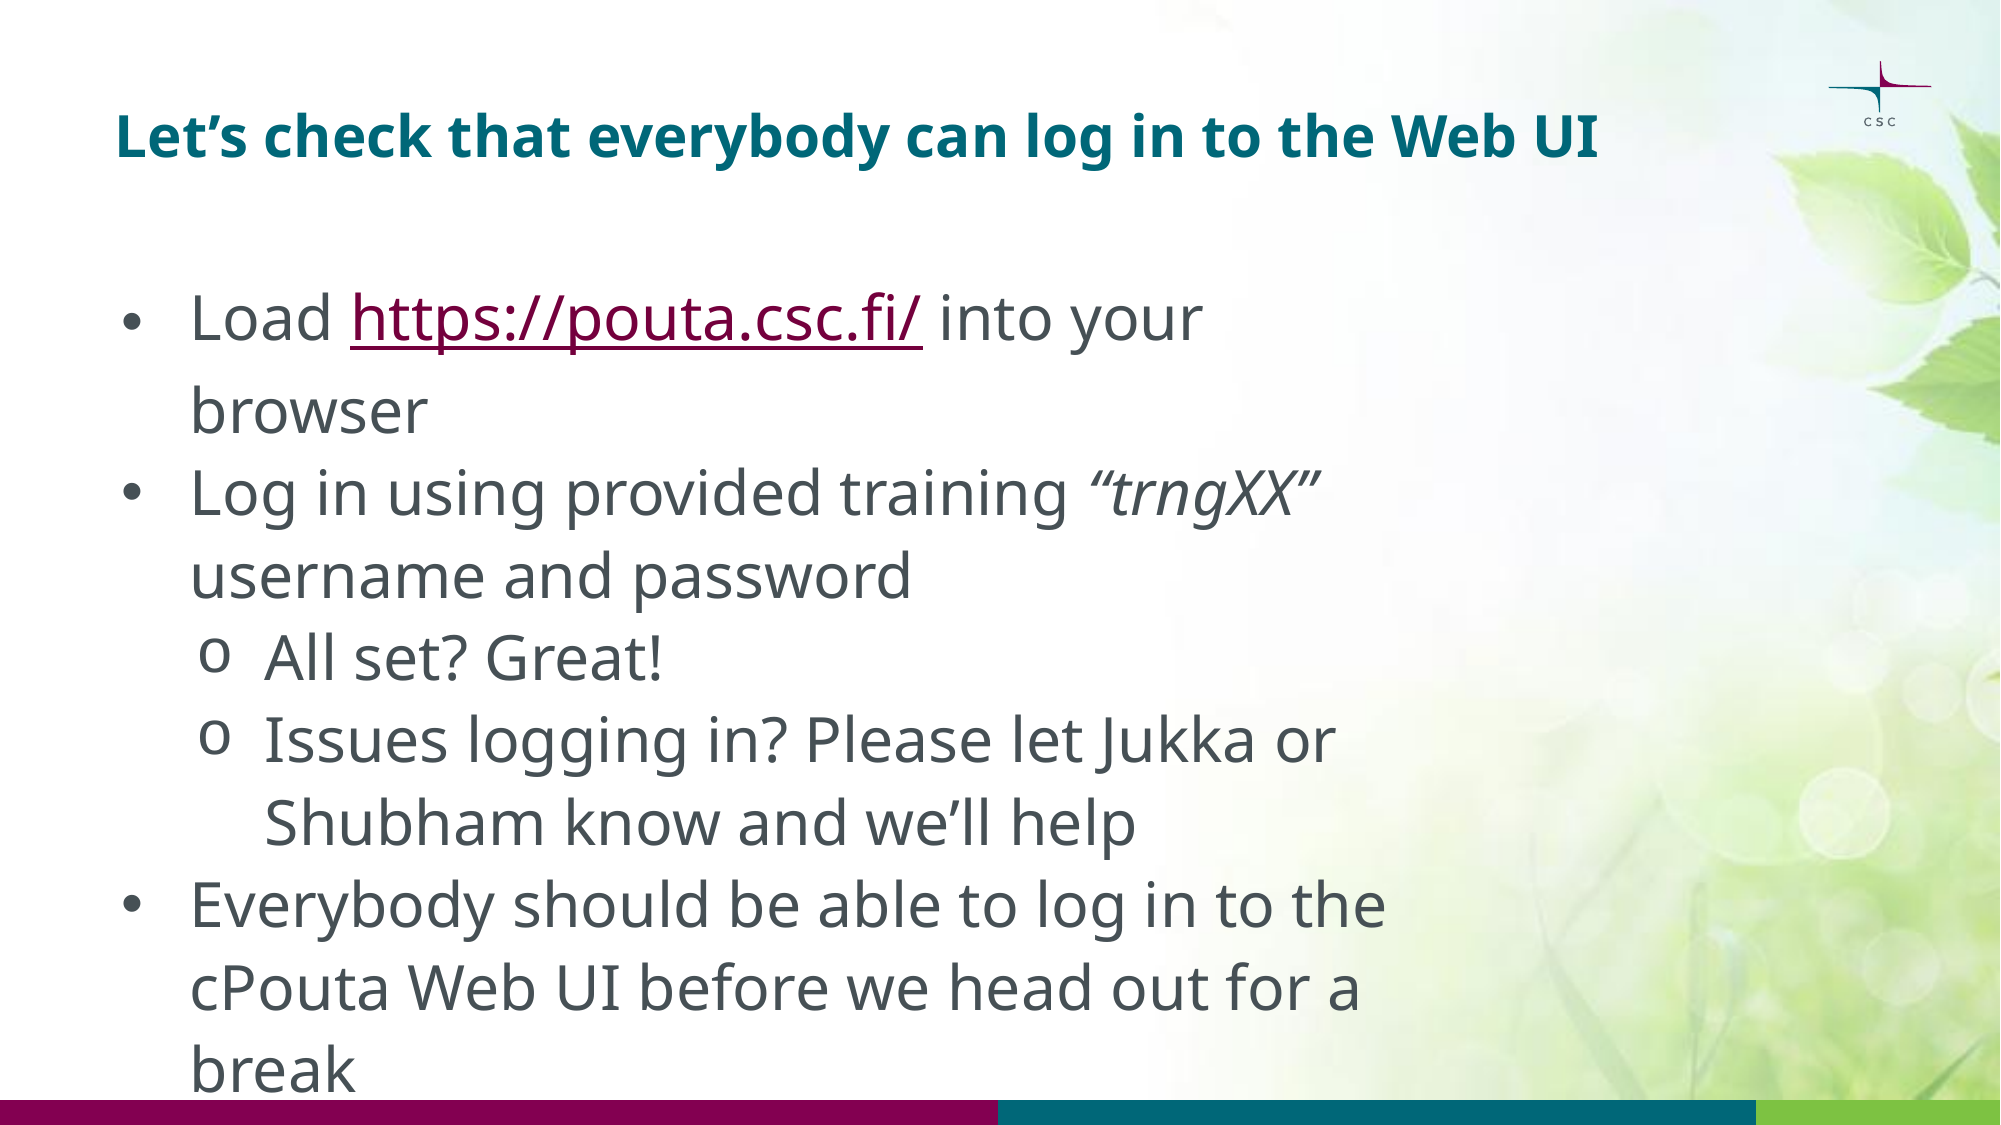

# Let’s check that everybody can log in to the Web UI
Load https://pouta.csc.fi/ into your browser
Log in using provided training “trngXX” username and password
All set? Great!
Issues logging in? Please let Jukka or Shubham know and we’ll help
Everybody should be able to log in to the cPouta Web UI before we head out for a break